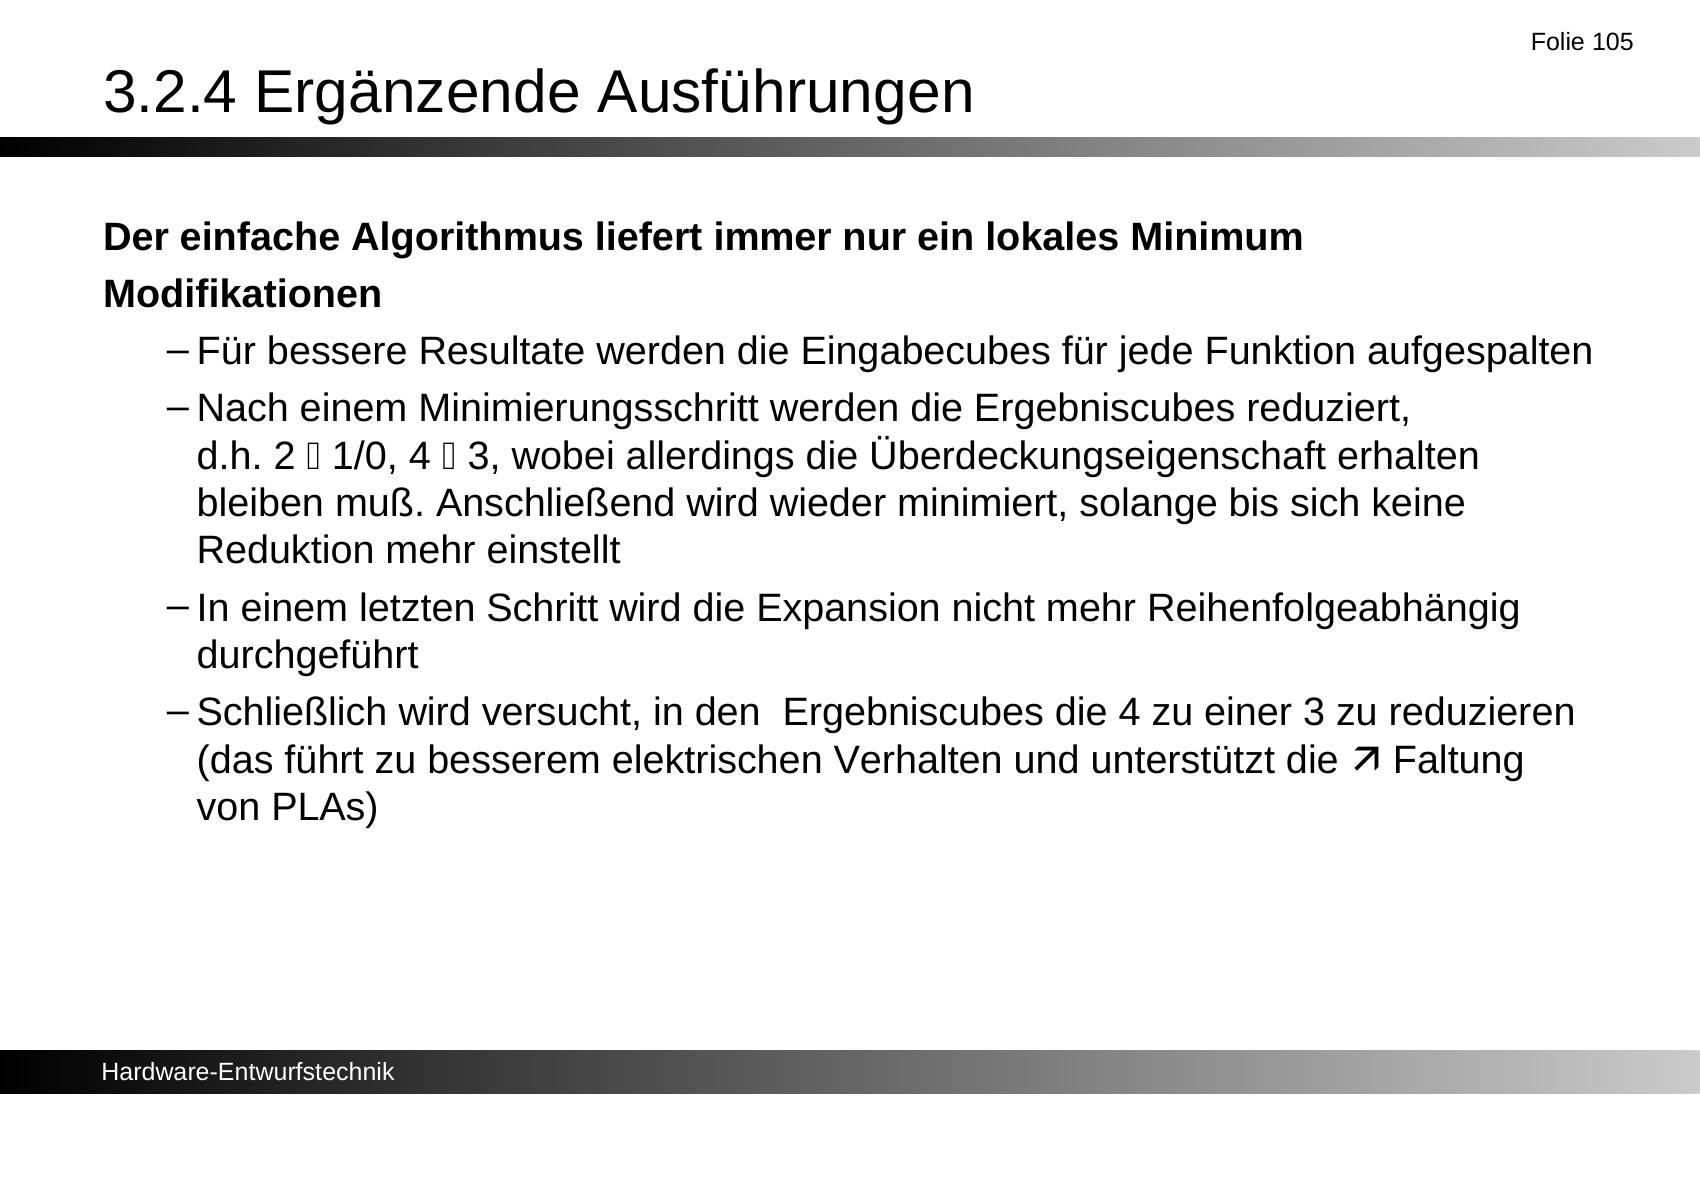

# 3.2.4 Ergänzende Ausführungen
Der einfache Algorithmus liefert immer nur ein lokales Minimum
Modifikationen
Für bessere Resultate werden die Eingabecubes für jede Funktion aufgespalten
Nach einem Minimierungsschritt werden die Ergebniscubes reduziert,
d.h. 2  1/0, 4  3, wobei allerdings die Überdeckungseigenschaft erhalten bleiben muß. Anschließend wird wieder minimiert, solange bis sich keine Reduktion mehr einstellt
In einem letzten Schritt wird die Expansion nicht mehr Reihenfolgeabhängig durchgeführt
Schließlich wird versucht, in den Ergebniscubes die 4 zu einer 3 zu reduzieren
(das führt zu besserem elektrischen Verhalten und unterstützt die  Faltung von PLAs)